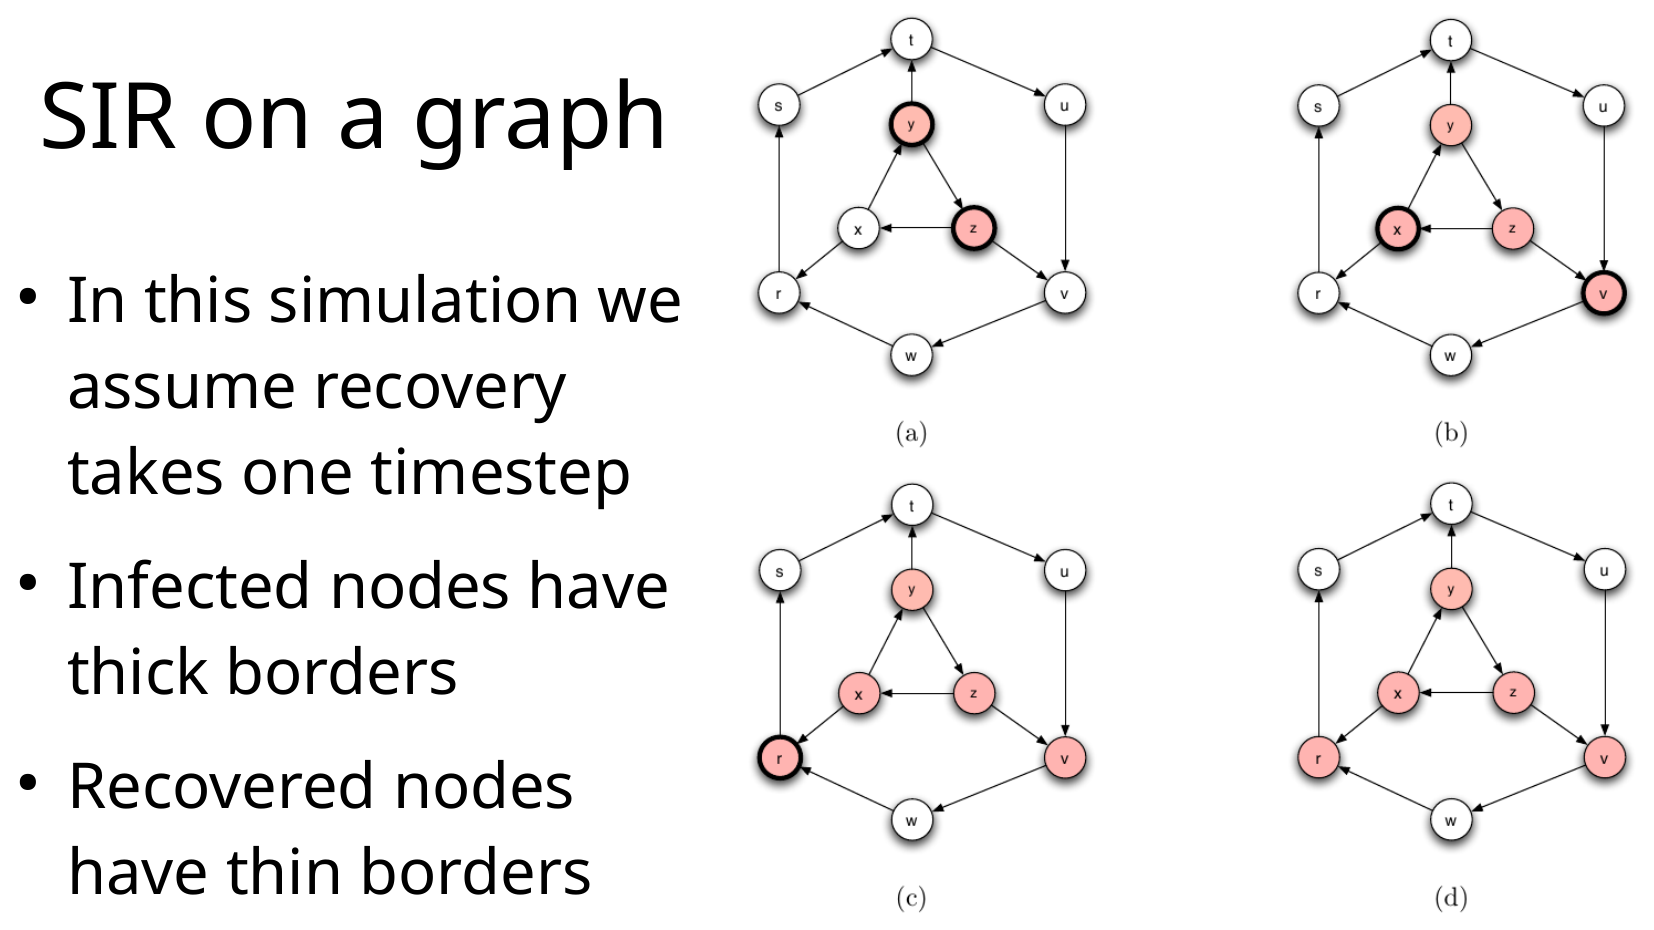

# SIR on a graph
In this simulation we assume recovery takes one timestep
Infected nodes have thick borders
Recovered nodes have thin borders
27